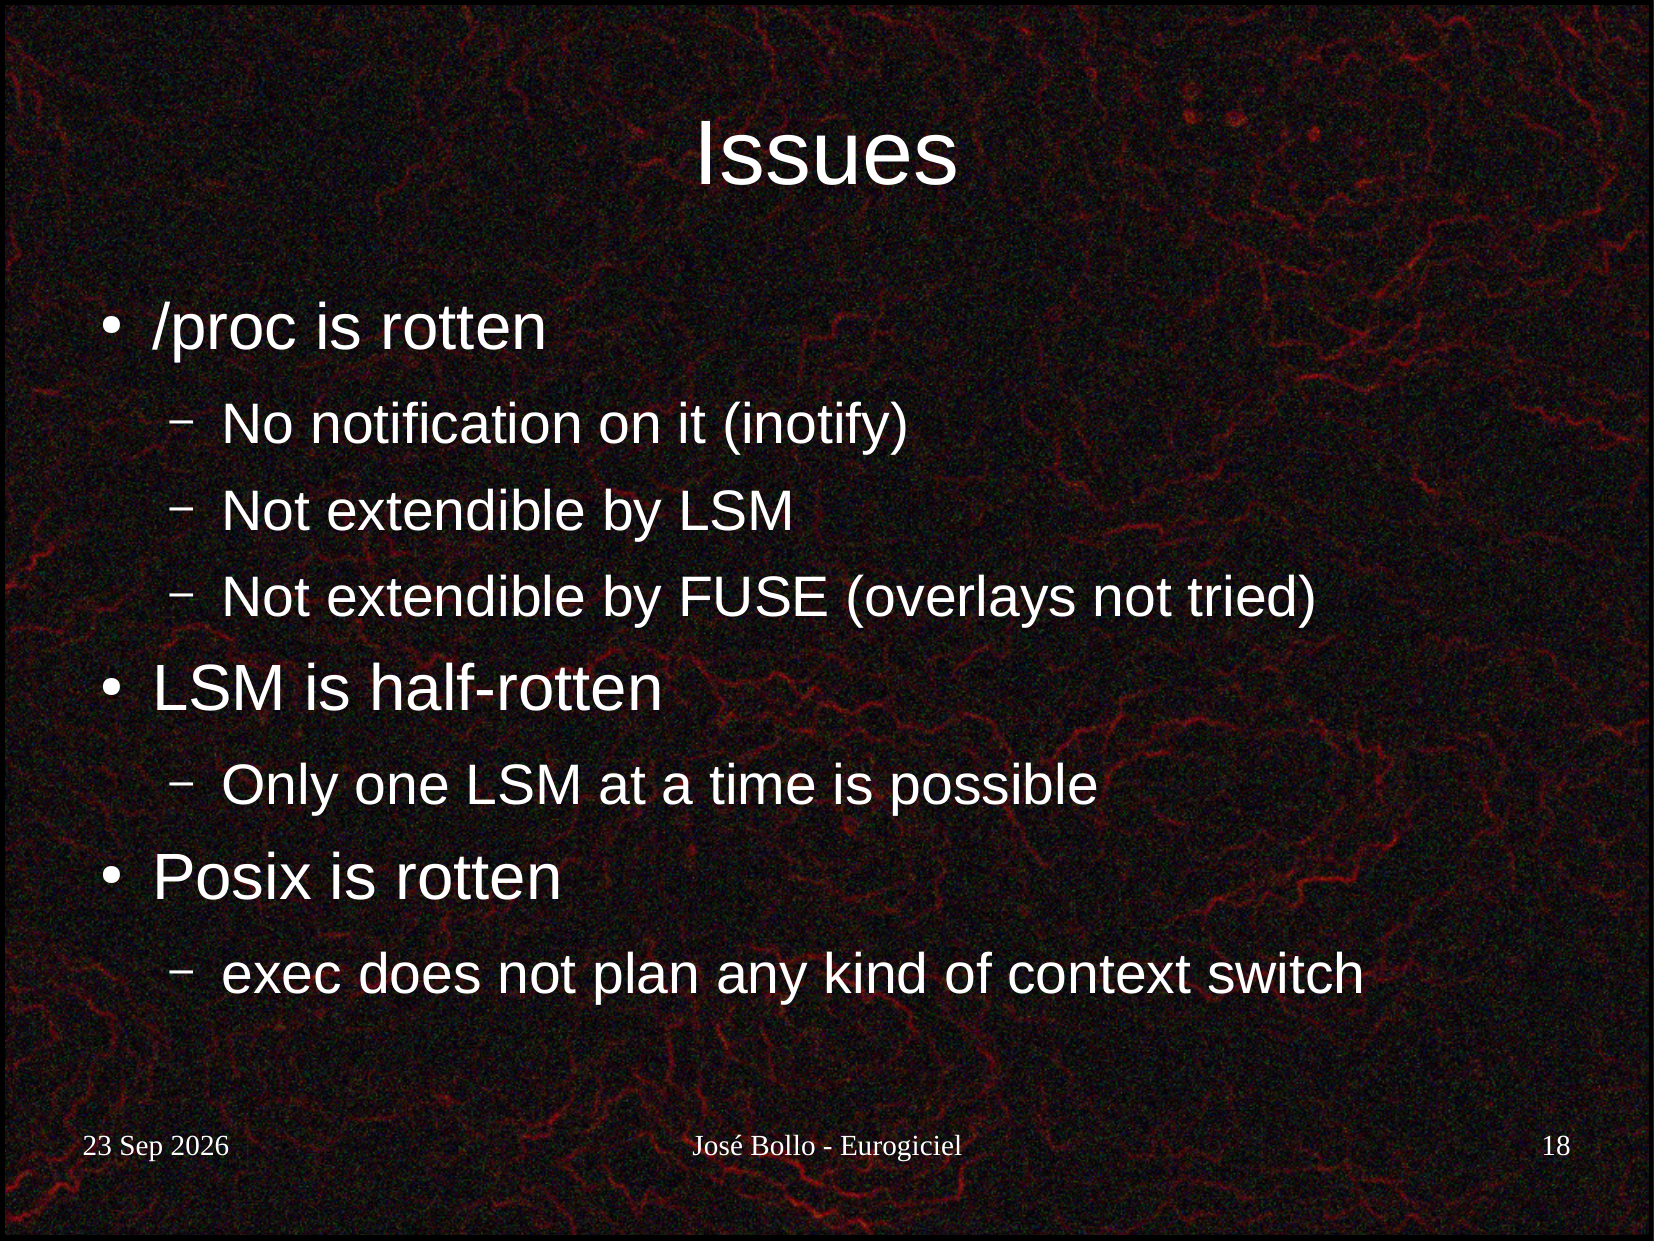

# Issues
/proc is rotten
No notification on it (inotify)
Not extendible by LSM
Not extendible by FUSE (overlays not tried)
LSM is half-rotten
Only one LSM at a time is possible
Posix is rotten
exec does not plan any kind of context switch
José Bollo - Eurogiciel
18